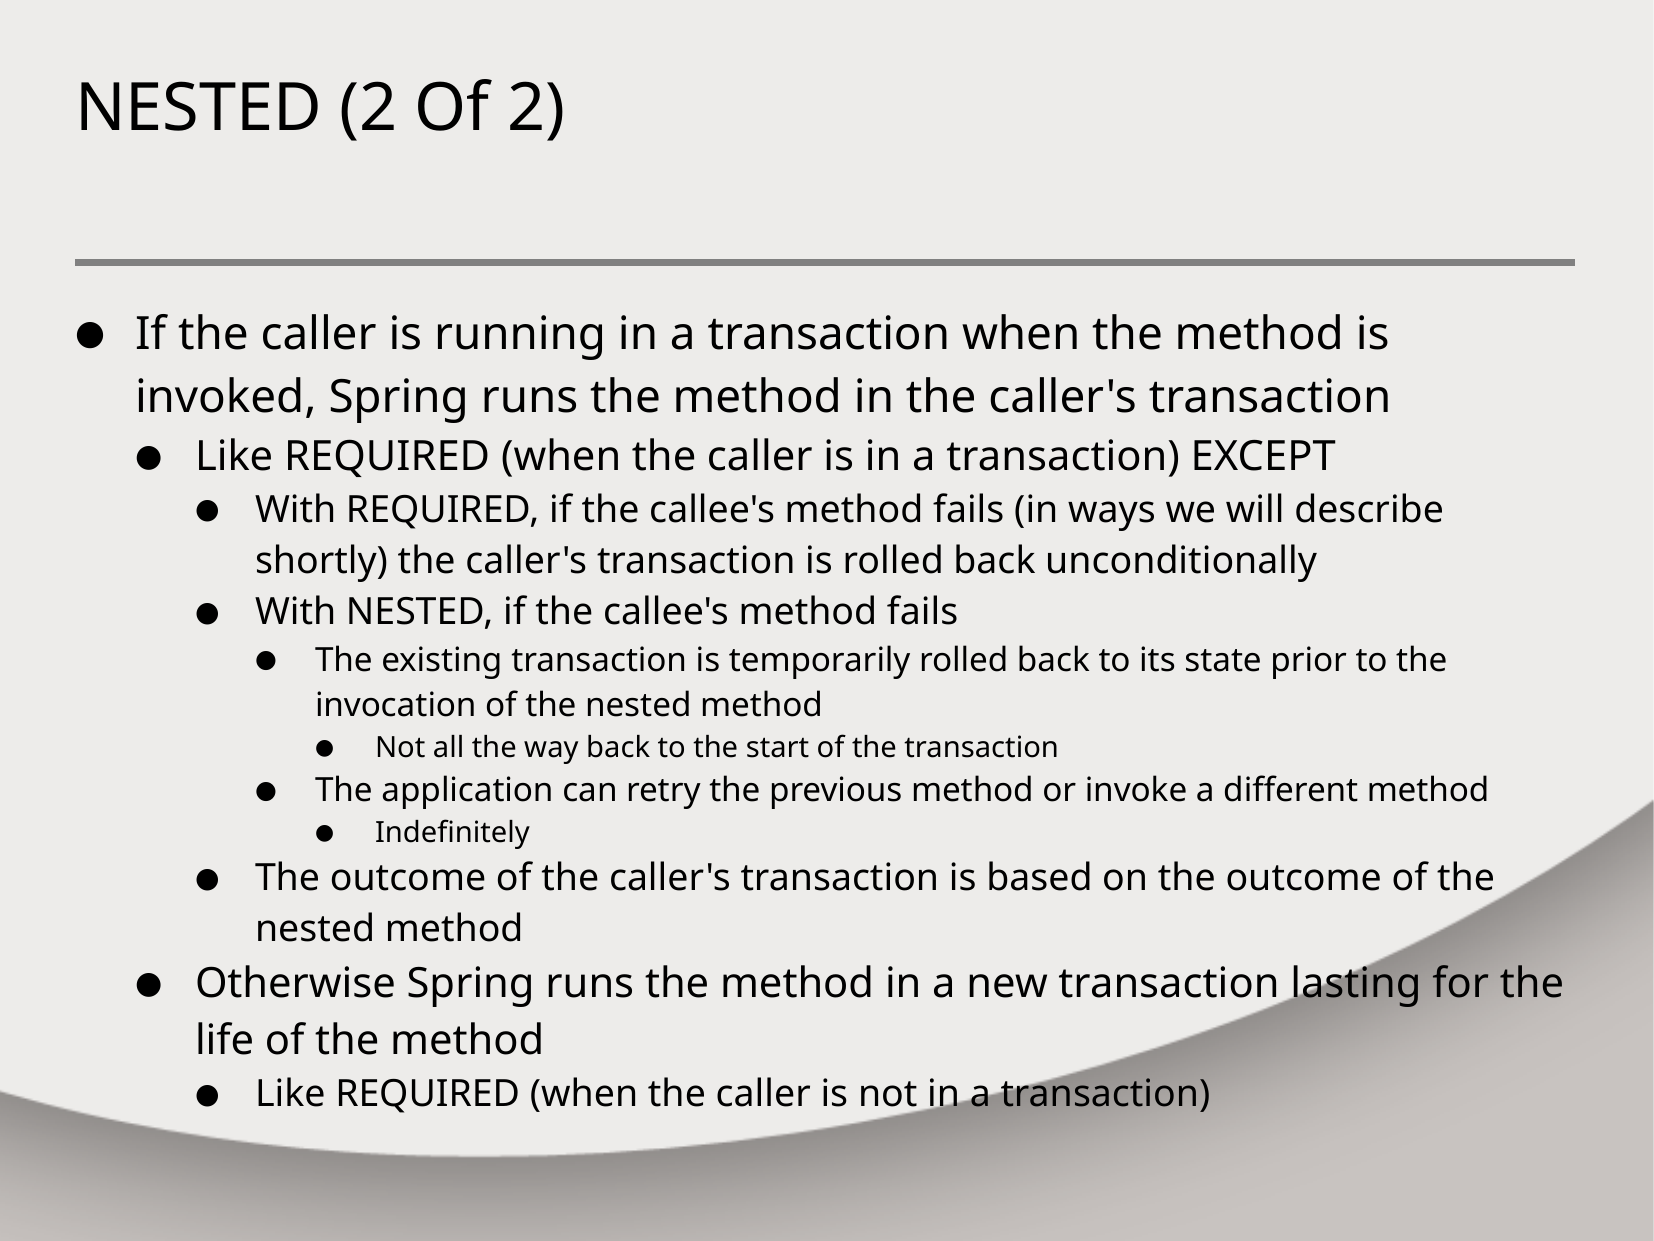

# NESTED (2 Of 2)
If the caller is running in a transaction when the method is invoked, Spring runs the method in the caller's transaction
Like REQUIRED (when the caller is in a transaction) EXCEPT
With REQUIRED, if the callee's method fails (in ways we will describe shortly) the caller's transaction is rolled back unconditionally
With NESTED, if the callee's method fails
The existing transaction is temporarily rolled back to its state prior to the invocation of the nested method
Not all the way back to the start of the transaction
The application can retry the previous method or invoke a different method
Indefinitely
The outcome of the caller's transaction is based on the outcome of the nested method
Otherwise Spring runs the method in a new transaction lasting for the life of the method
Like REQUIRED (when the caller is not in a transaction)